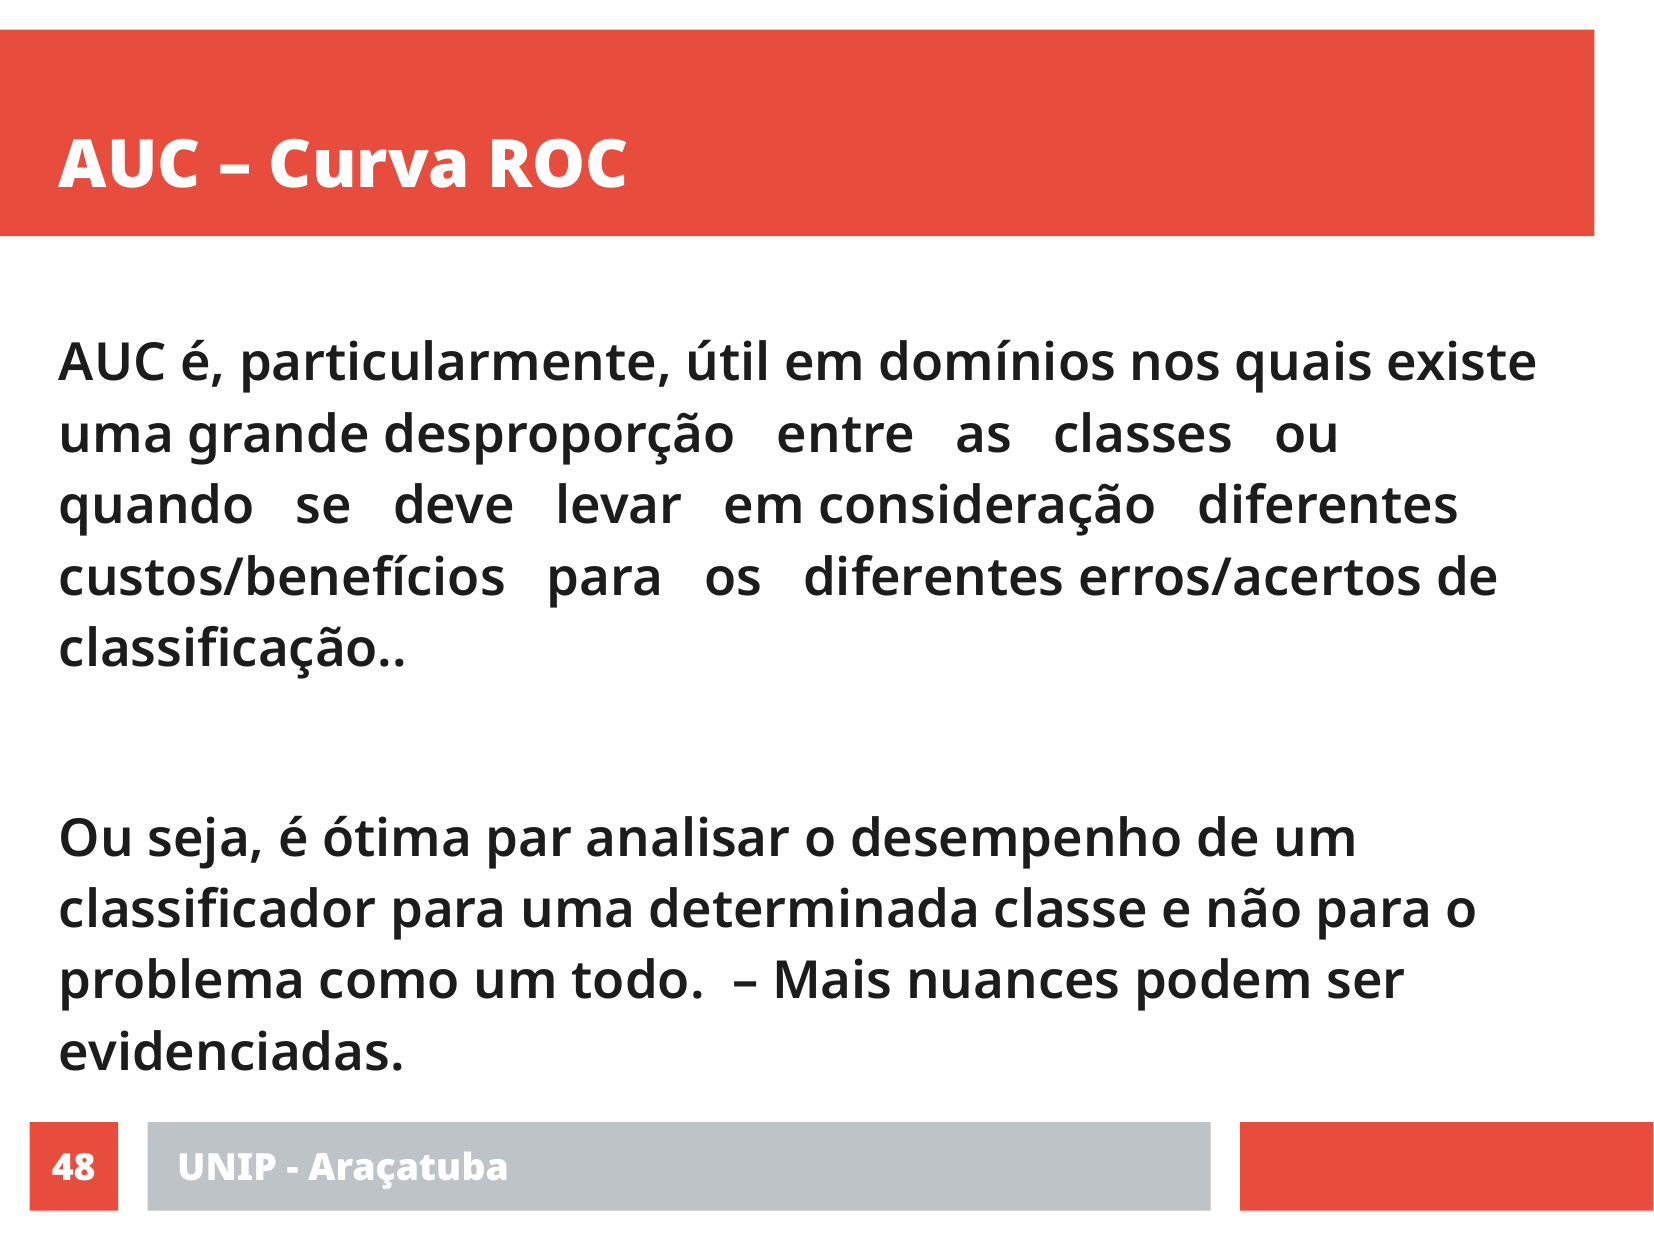

# AUC – Curva ROC
AUC é, particularmente, útil em domínios nos quais existe uma grande desproporção entre as classes ou quando se deve levar em consideração diferentes custos/benefícios para os diferentes erros/acertos de classificação..
Ou seja, é ótima par analisar o desempenho de um classificador para uma determinada classe e não para o problema como um todo. – Mais nuances podem ser evidenciadas.
48
UNIP - Araçatuba